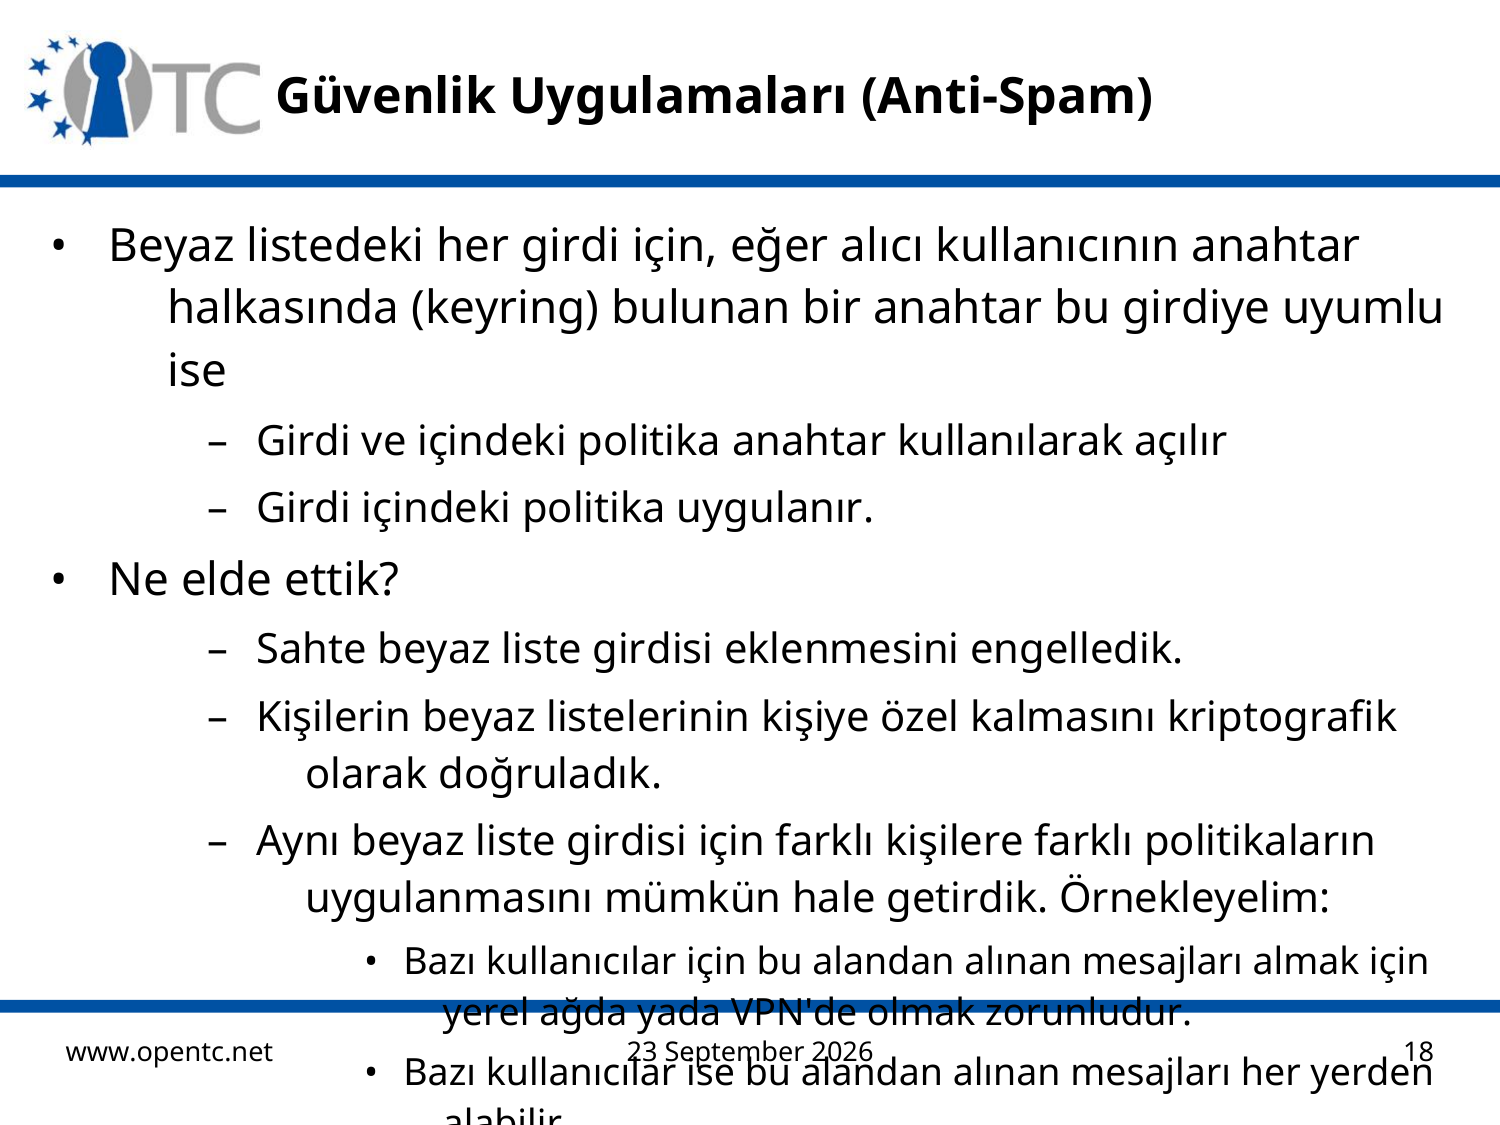

# Güvenlik Uygulamaları (Anti-Spam)
Beyaz listedeki her girdi için, eğer alıcı kullanıcının anahtar halkasında (keyring) bulunan bir anahtar bu girdiye uyumlu ise
Girdi ve içindeki politika anahtar kullanılarak açılır
Girdi içindeki politika uygulanır.
Ne elde ettik?
Sahte beyaz liste girdisi eklenmesini engelledik.
Kişilerin beyaz listelerinin kişiye özel kalmasını kriptografik olarak doğruladık.
Aynı beyaz liste girdisi için farklı kişilere farklı politikaların uygulanmasını mümkün hale getirdik. Örnekleyelim:
Bazı kullanıcılar için bu alandan alınan mesajları almak için yerel ağda yada VPN'de olmak zorunludur.
Bazı kullanıcılar ise bu alandan alınan mesajları her yerden alabilir.